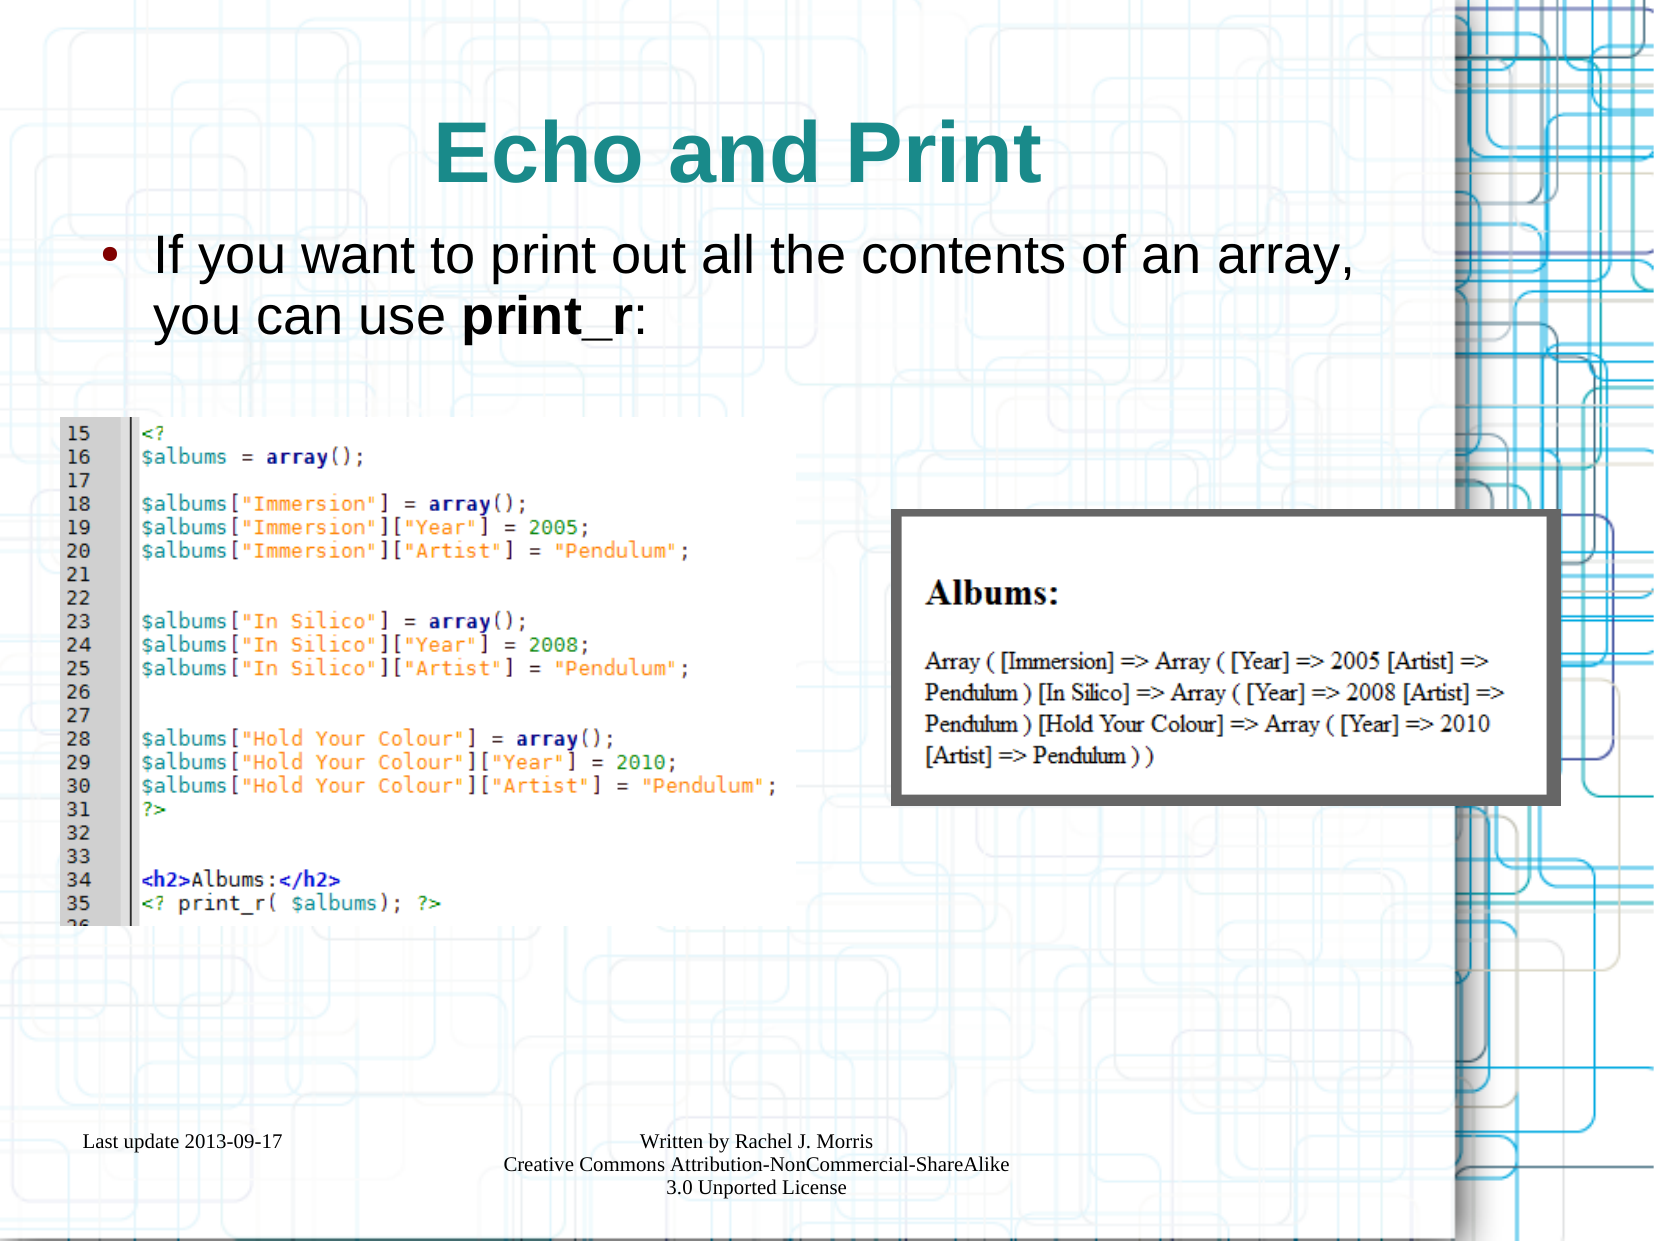

# Echo and Print
If you want to print out all the contents of an array, you can use print_r: